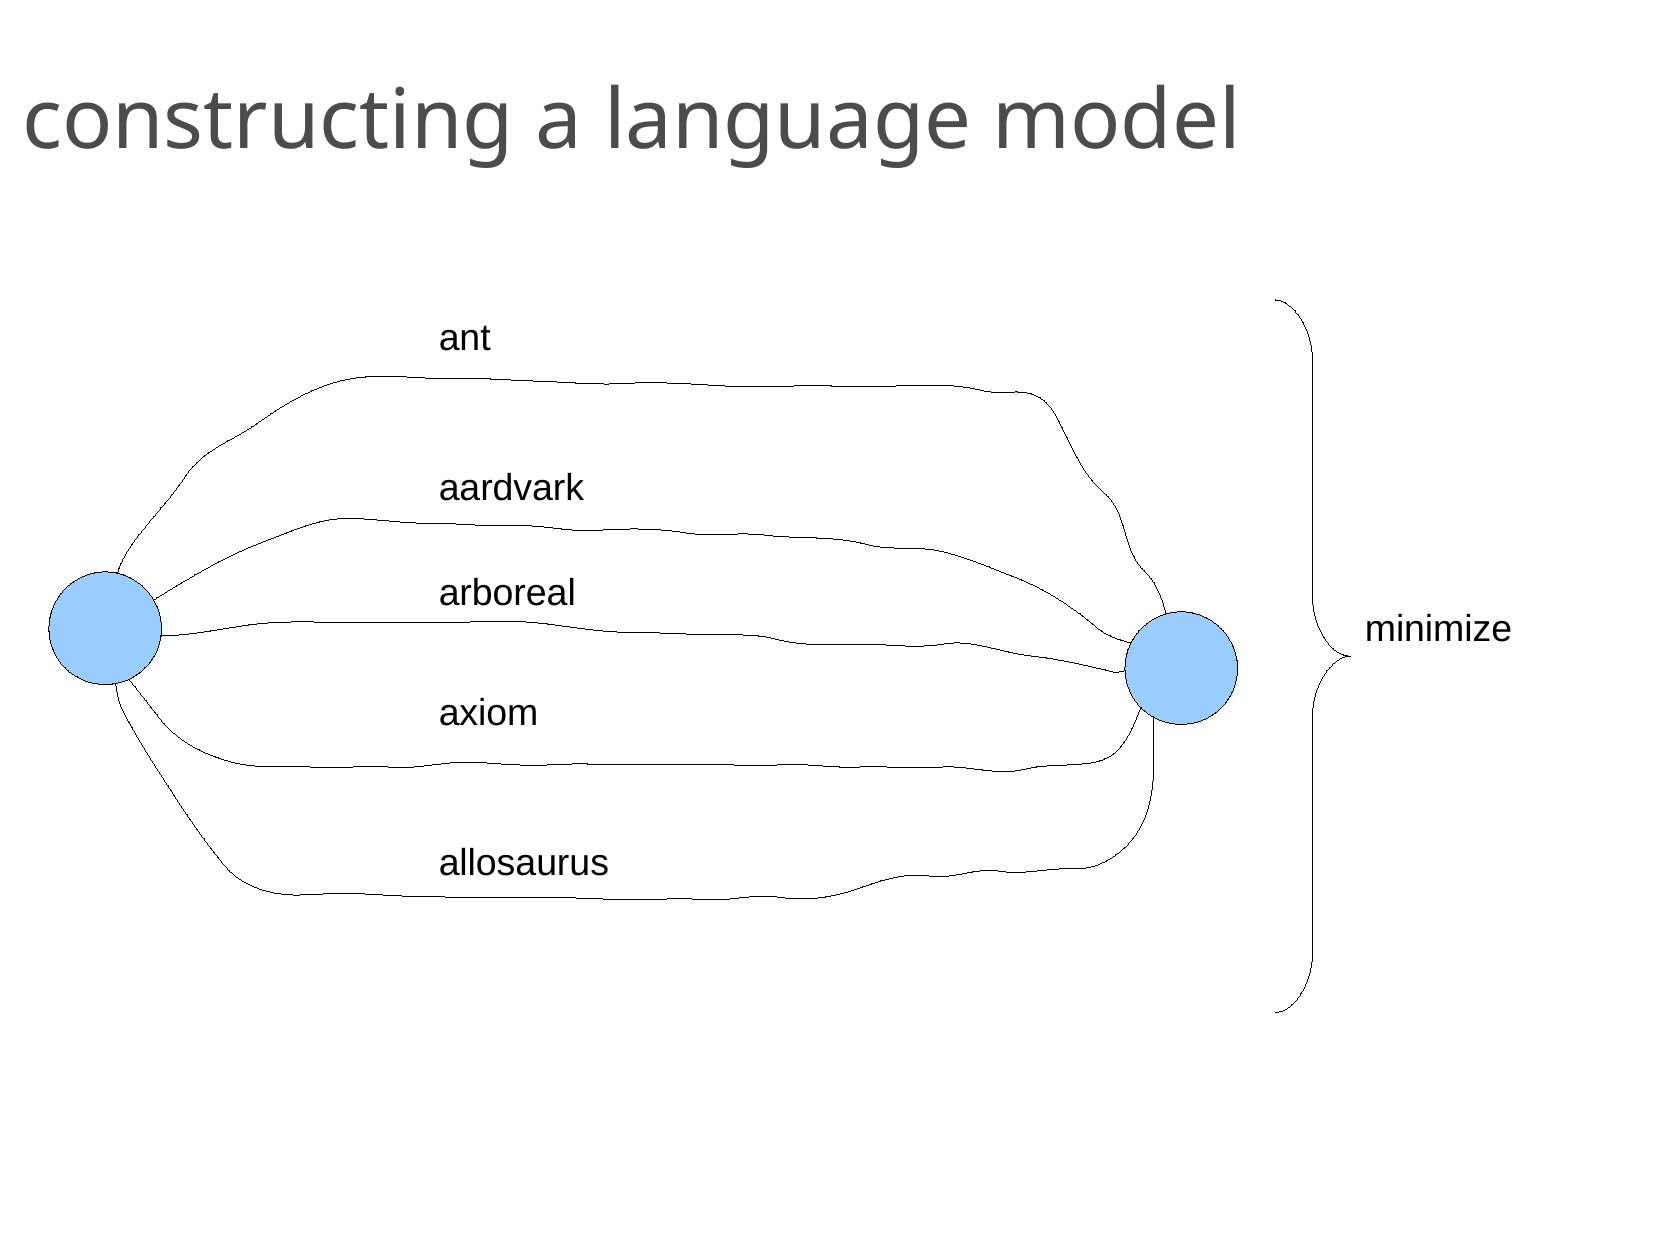

# constructing a language model
ant
aardvark
arboreal
minimize
axiom
allosaurus